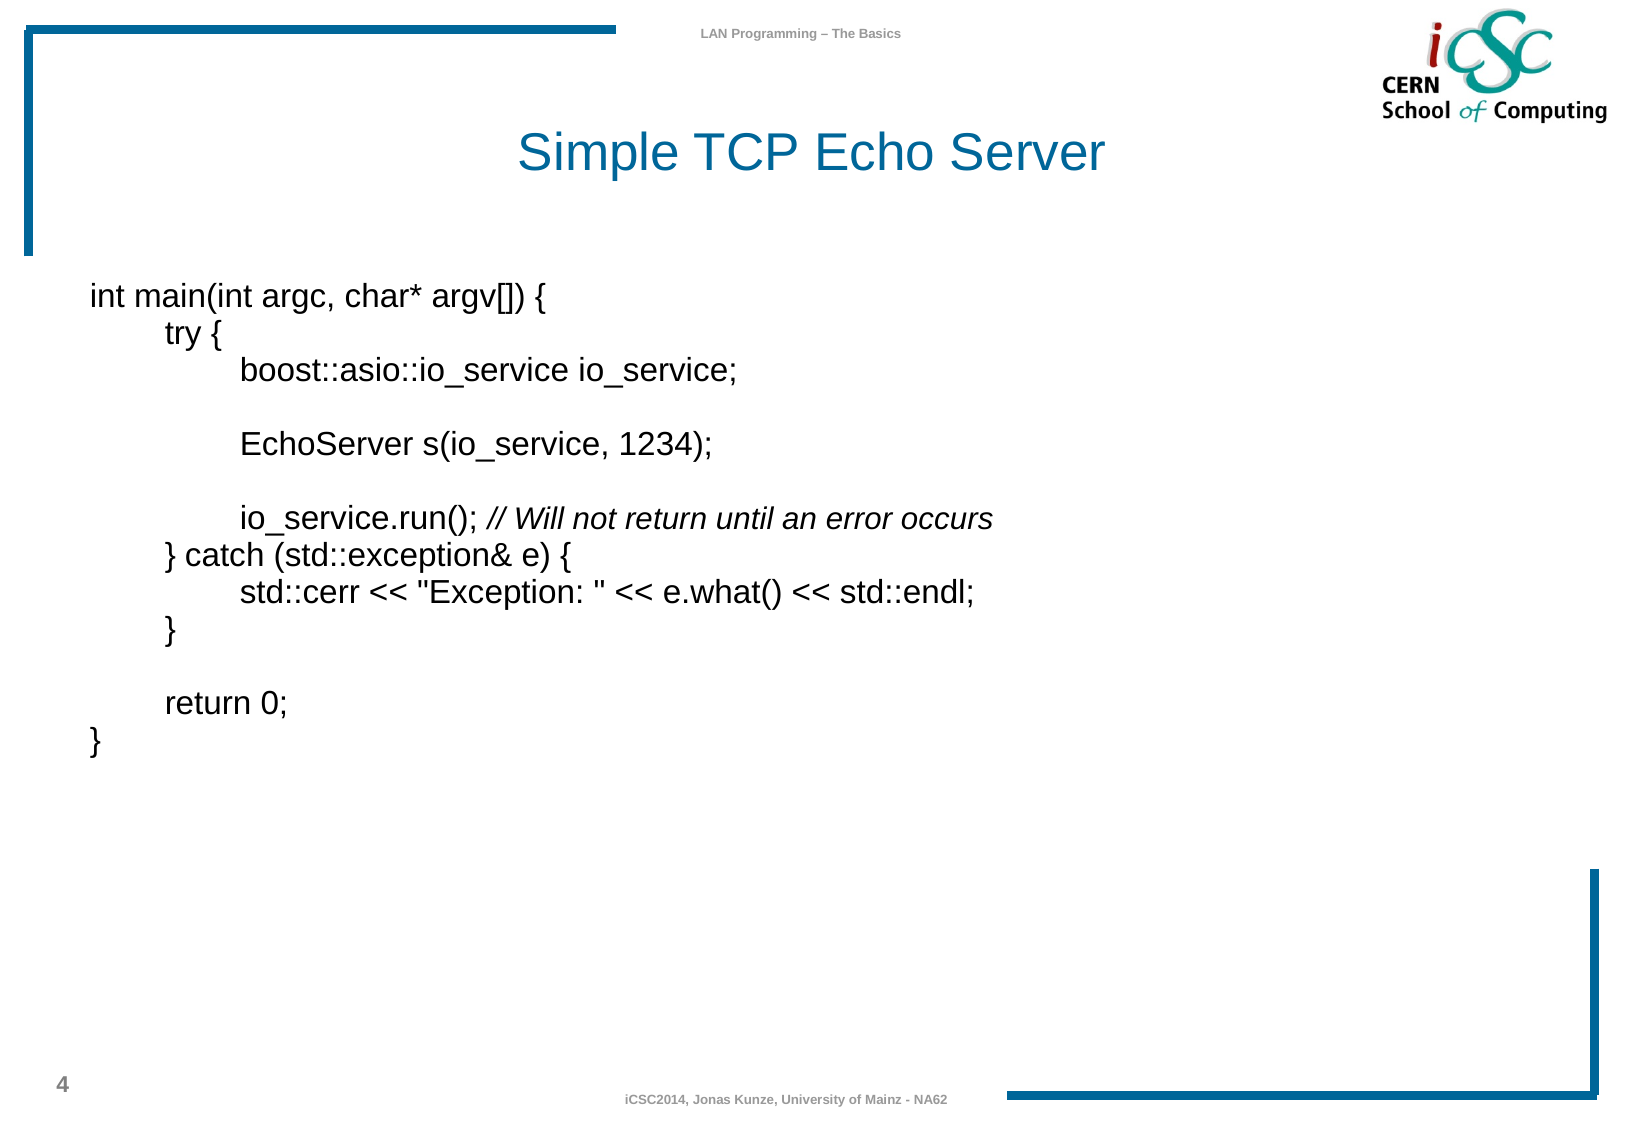

# Simple TCP Echo Server
int main(int argc, char* argv[]) {
	try {
		boost::asio::io_service io_service;
		EchoServer s(io_service, 1234);
		io_service.run(); // Will not return until an error occurs
	} catch (std::exception& e) {
		std::cerr << "Exception: " << e.what() << std::endl;
	}
	return 0;
}